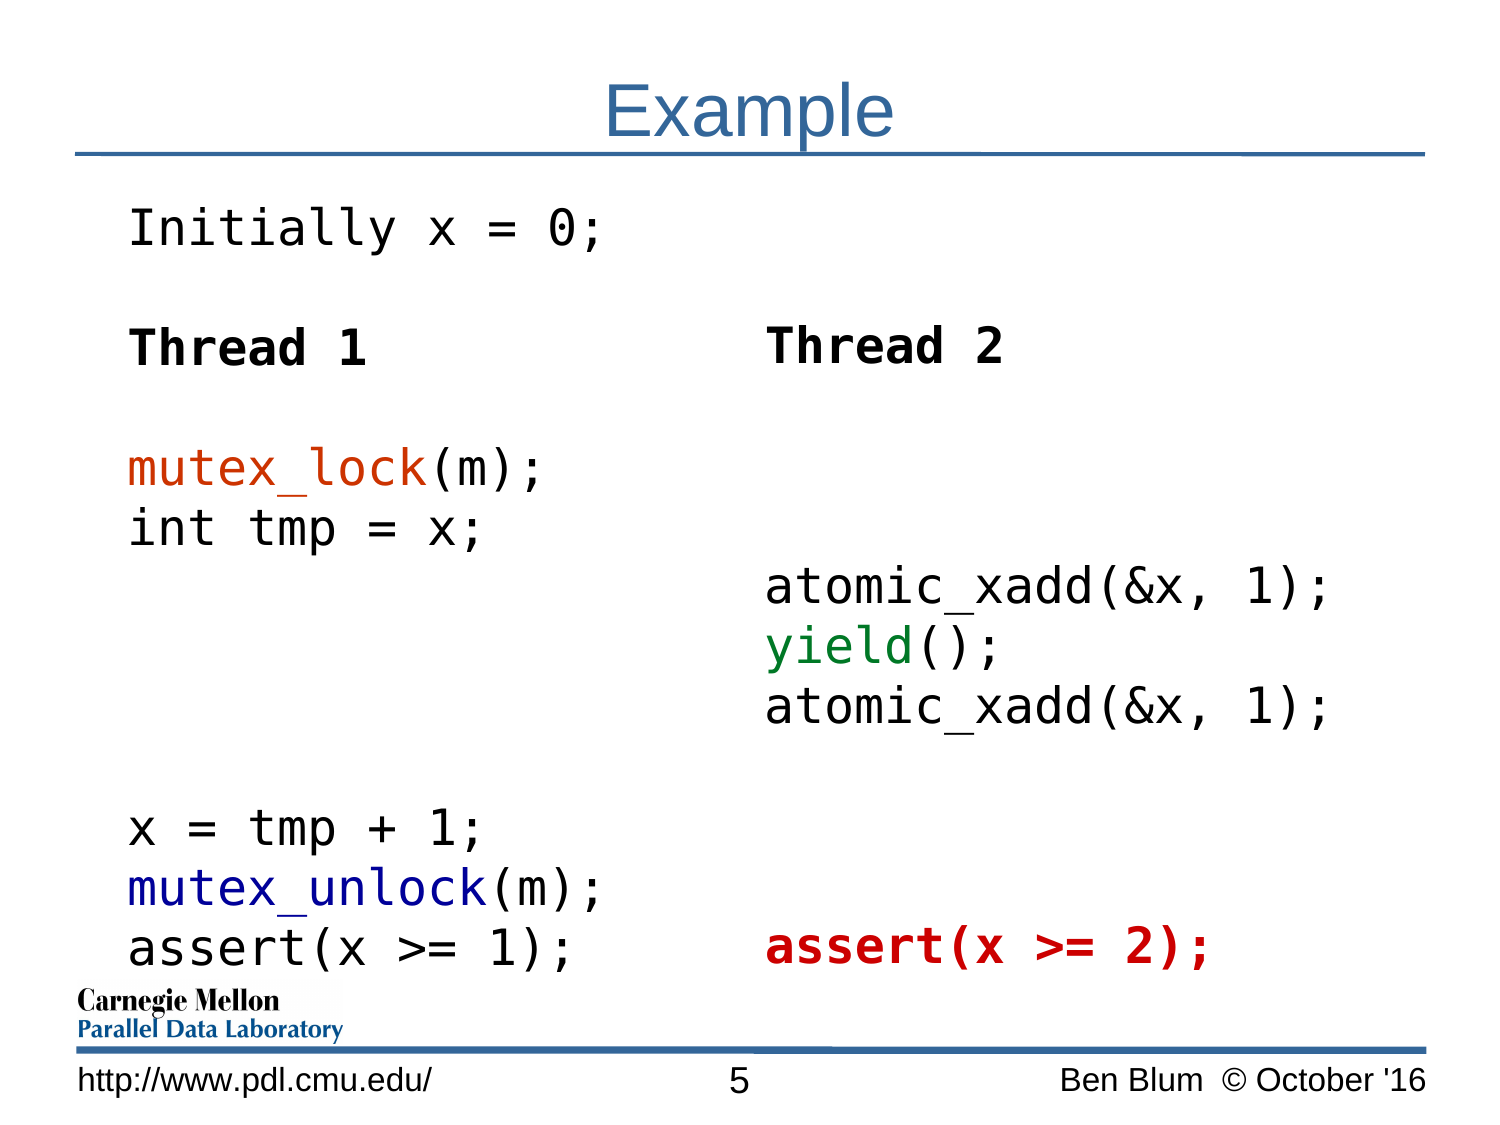

# Example
Thread 2
atomic_xadd(&x, 1);
yield();
atomic_xadd(&x, 1);
assert(x >= 2);
Initially x = 0;
Thread 1
mutex_lock(m);
int tmp = x;
x = tmp + 1;
mutex_unlock(m);
assert(x >= 1);
5